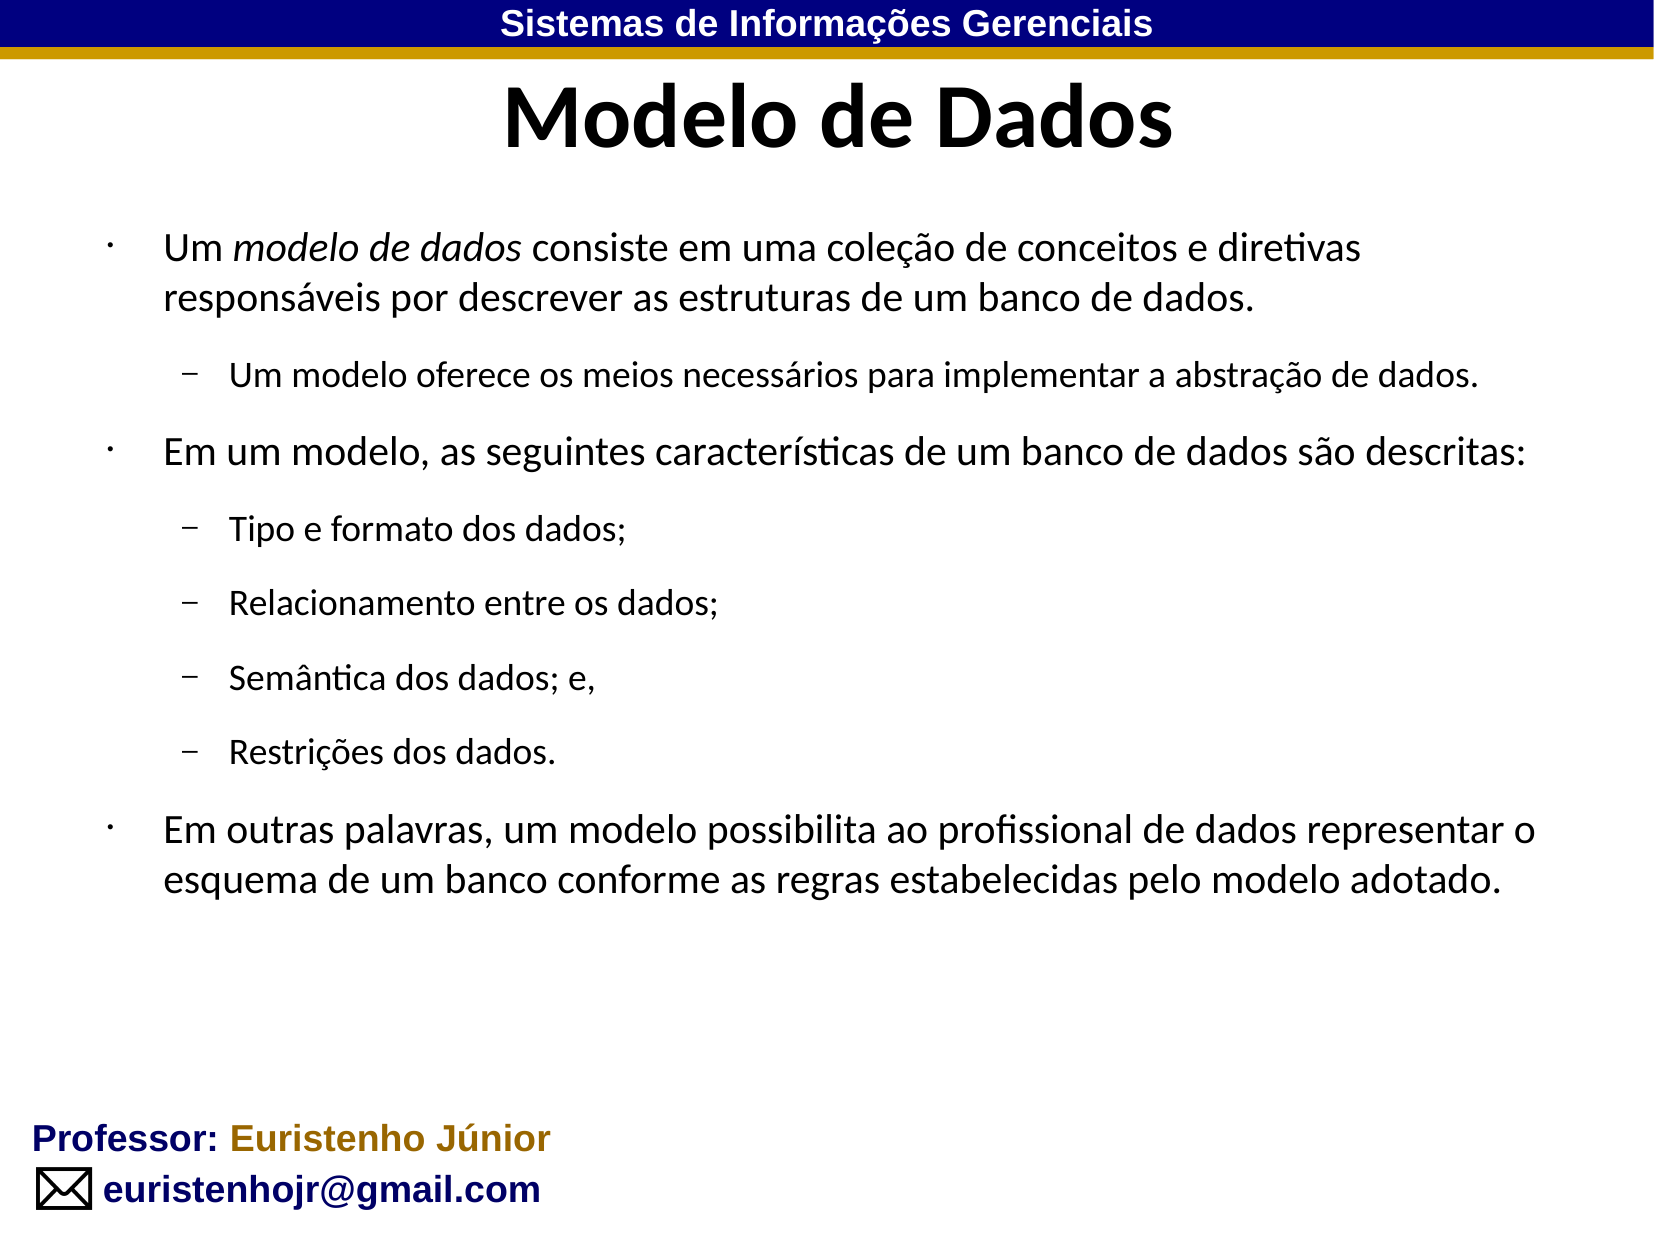

Empreendedorismo
Sistemas de Informações Gerenciais
# Modelo de Dados
Um modelo de dados consiste em uma coleção de conceitos e diretivas responsáveis por descrever as estruturas de um banco de dados.
Um modelo oferece os meios necessários para implementar a abstração de dados.
Em um modelo, as seguintes características de um banco de dados são descritas:
Tipo e formato dos dados;
Relacionamento entre os dados;
Semântica dos dados; e,
Restrições dos dados.
Em outras palavras, um modelo possibilita ao profissional de dados representar o esquema de um banco conforme as regras estabelecidas pelo modelo adotado.
Professor: Euristenho Júnior
euristenhojr@gmail.com